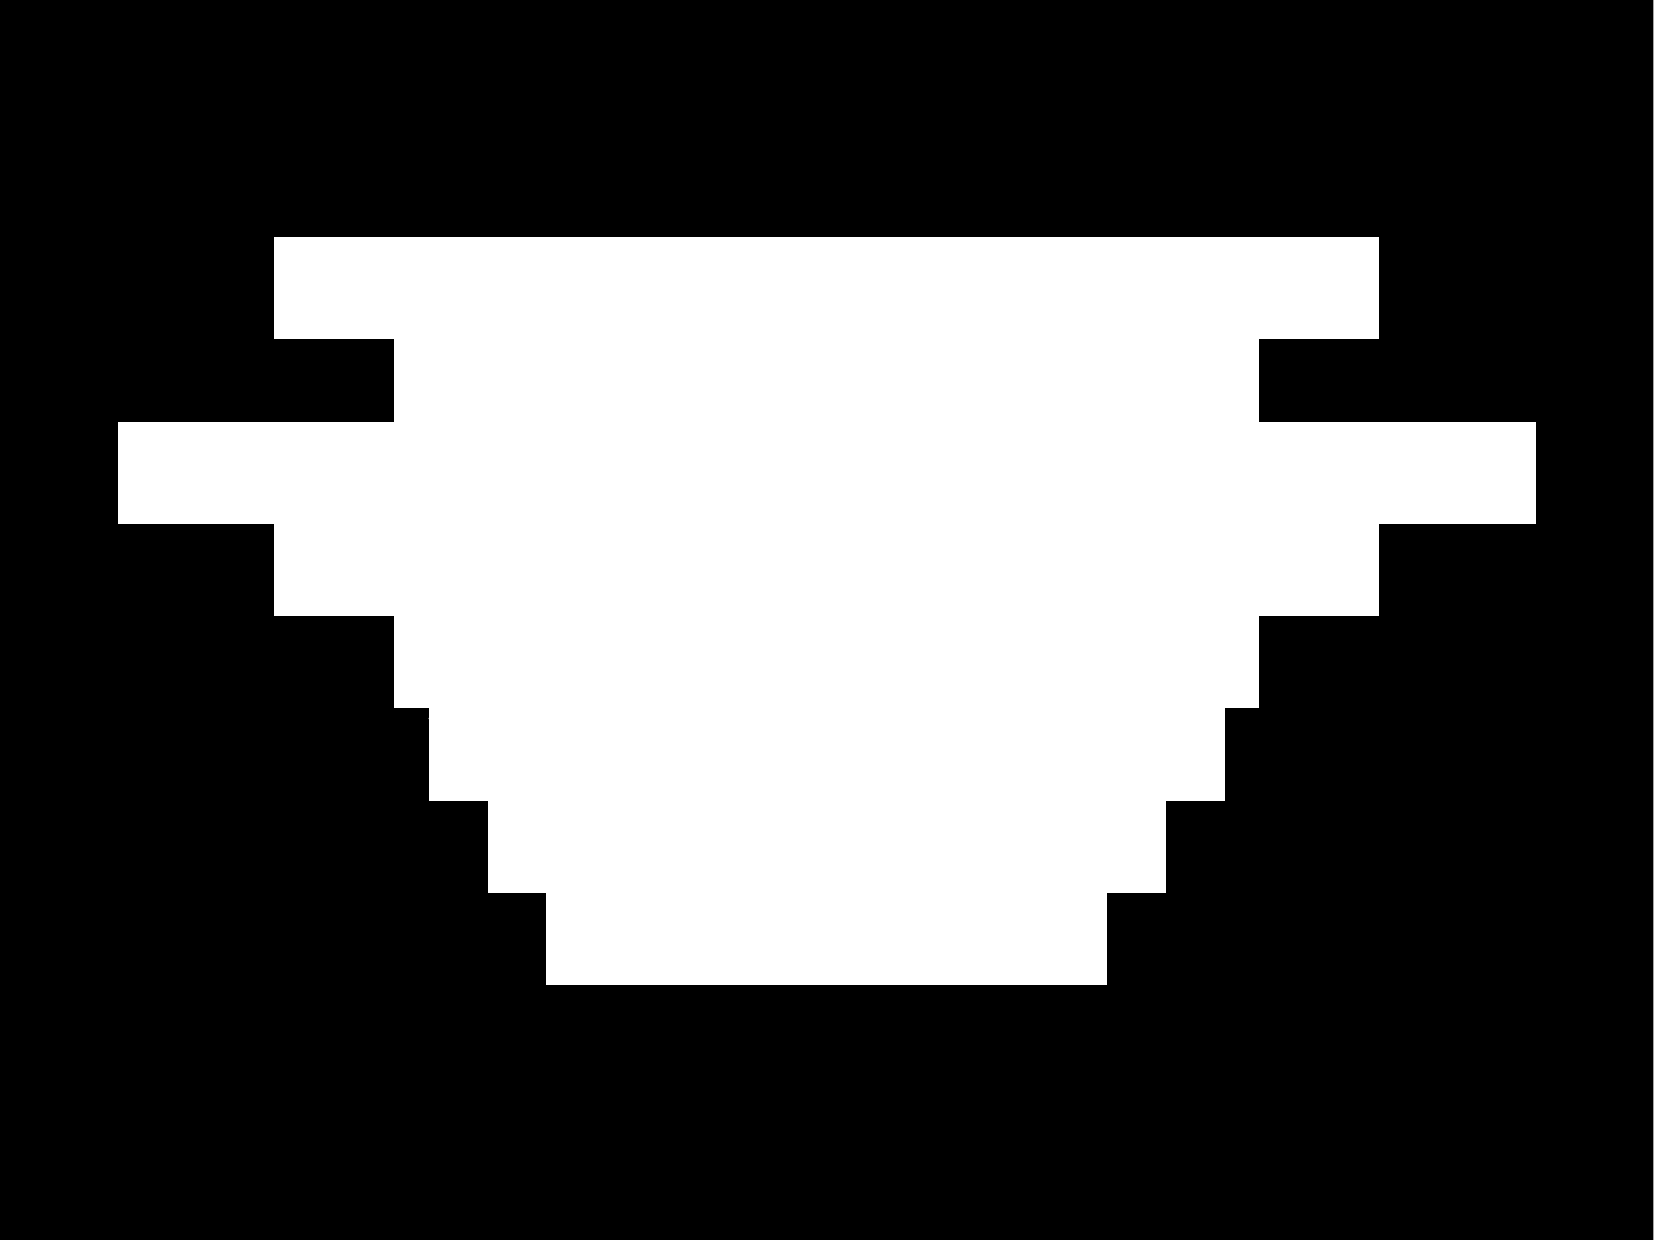

# Aviva, oh Senhor, Tua obra
No meio do Teu povo
Faz arder nosso coração com fogo
Aviva, oh Senhor, Tua obra
No meio do Teu povo
Vem quebrar nosso
coração de novo
Derrama fogo